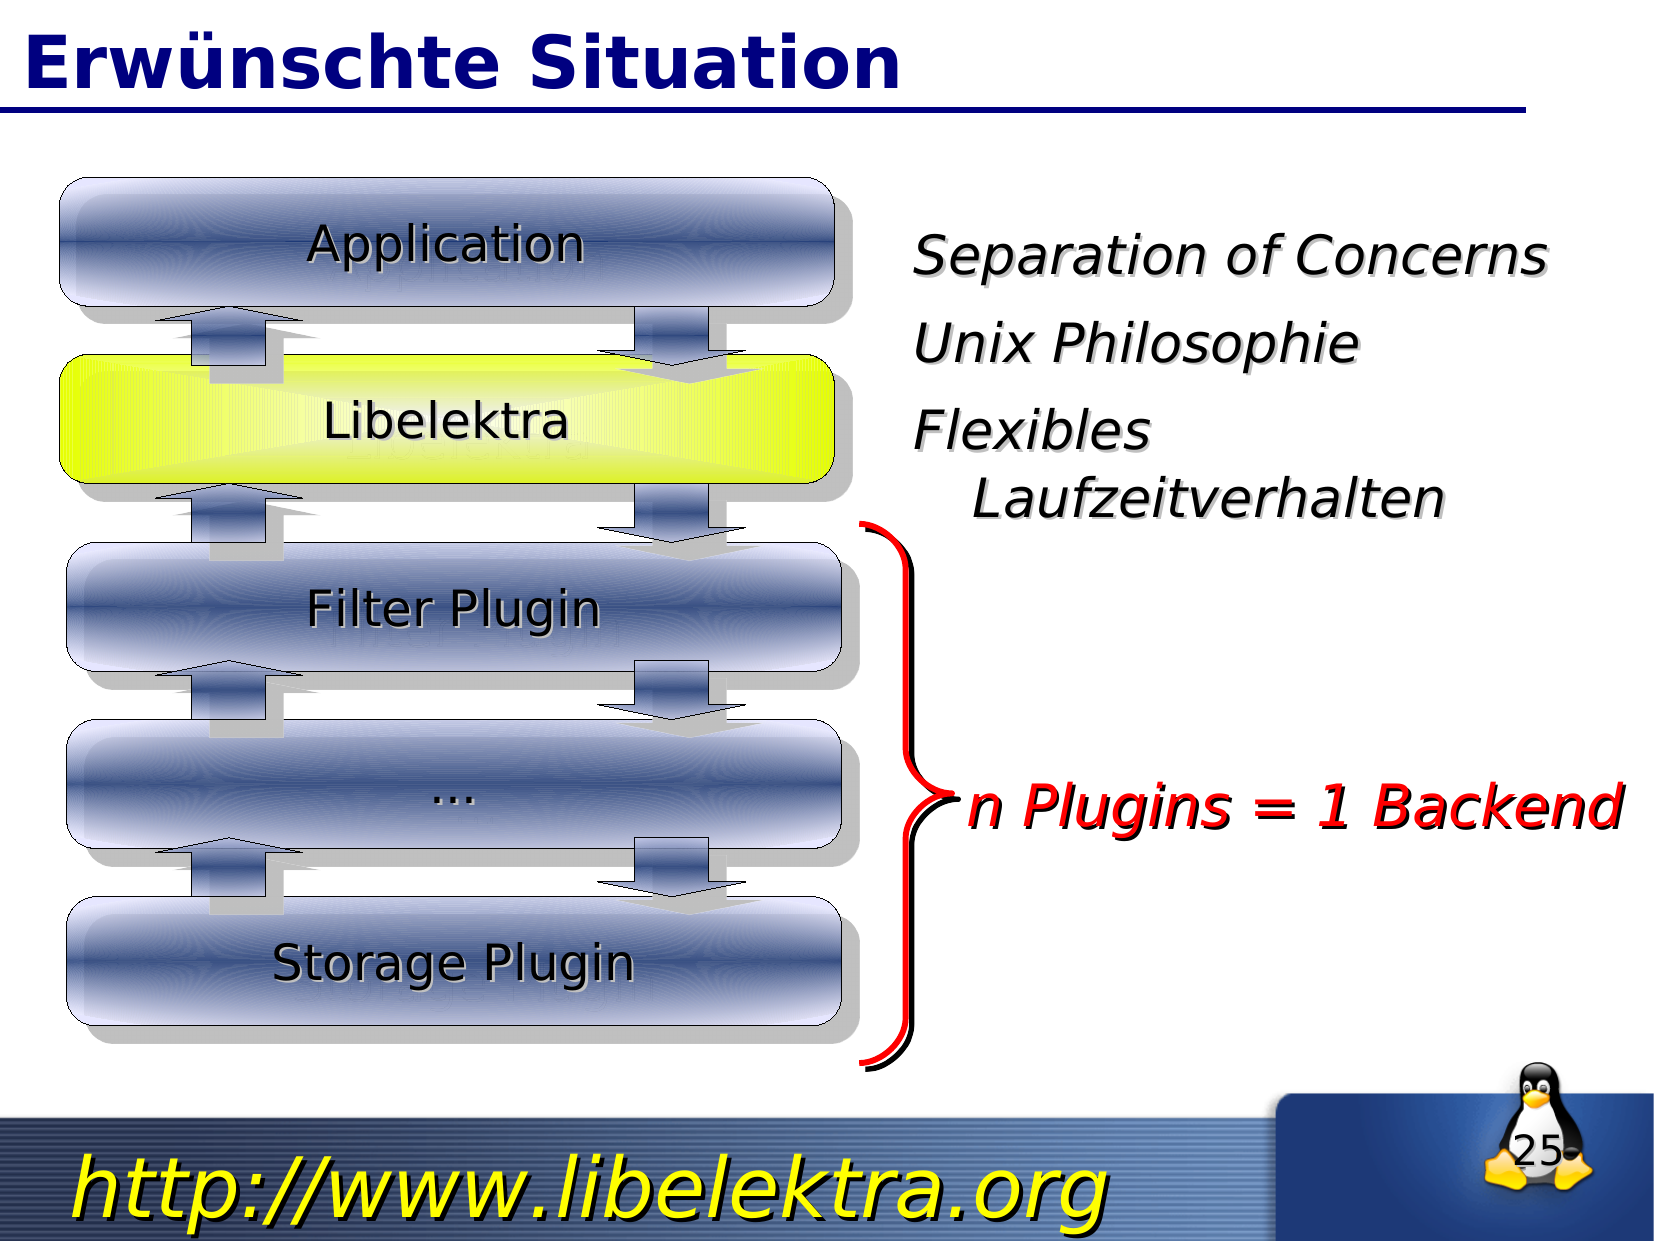

Erwünschte Situation
Application
# Separation of Concerns
Unix Philosophie
Flexibles Laufzeitverhalten
Libelektra
Filter Plugin
...
n Plugins = 1 Backend
Storage Plugin